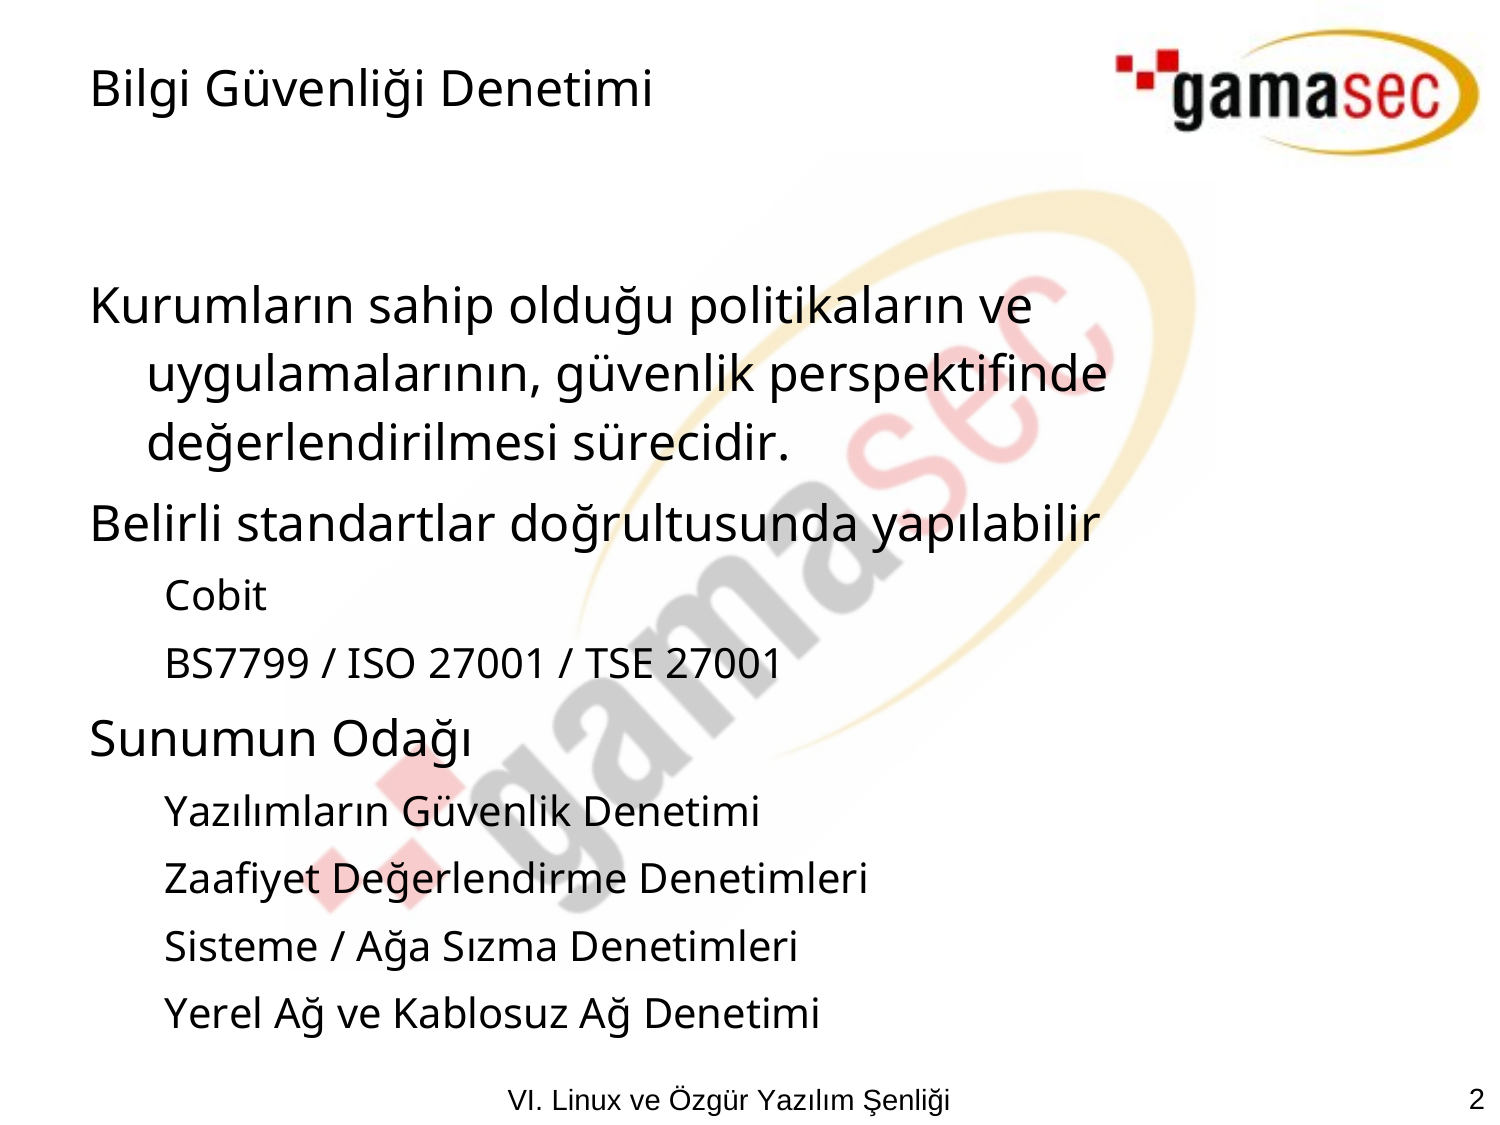

# Bilgi Güvenliği Denetimi
Kurumların sahip olduğu politikaların ve uygulamalarının, güvenlik perspektifinde değerlendirilmesi sürecidir.
Belirli standartlar doğrultusunda yapılabilir
Cobit
BS7799 / ISO 27001 / TSE 27001
Sunumun Odağı
Yazılımların Güvenlik Denetimi
Zaafiyet Değerlendirme Denetimleri
Sisteme / Ağa Sızma Denetimleri
Yerel Ağ ve Kablosuz Ağ Denetimi
2